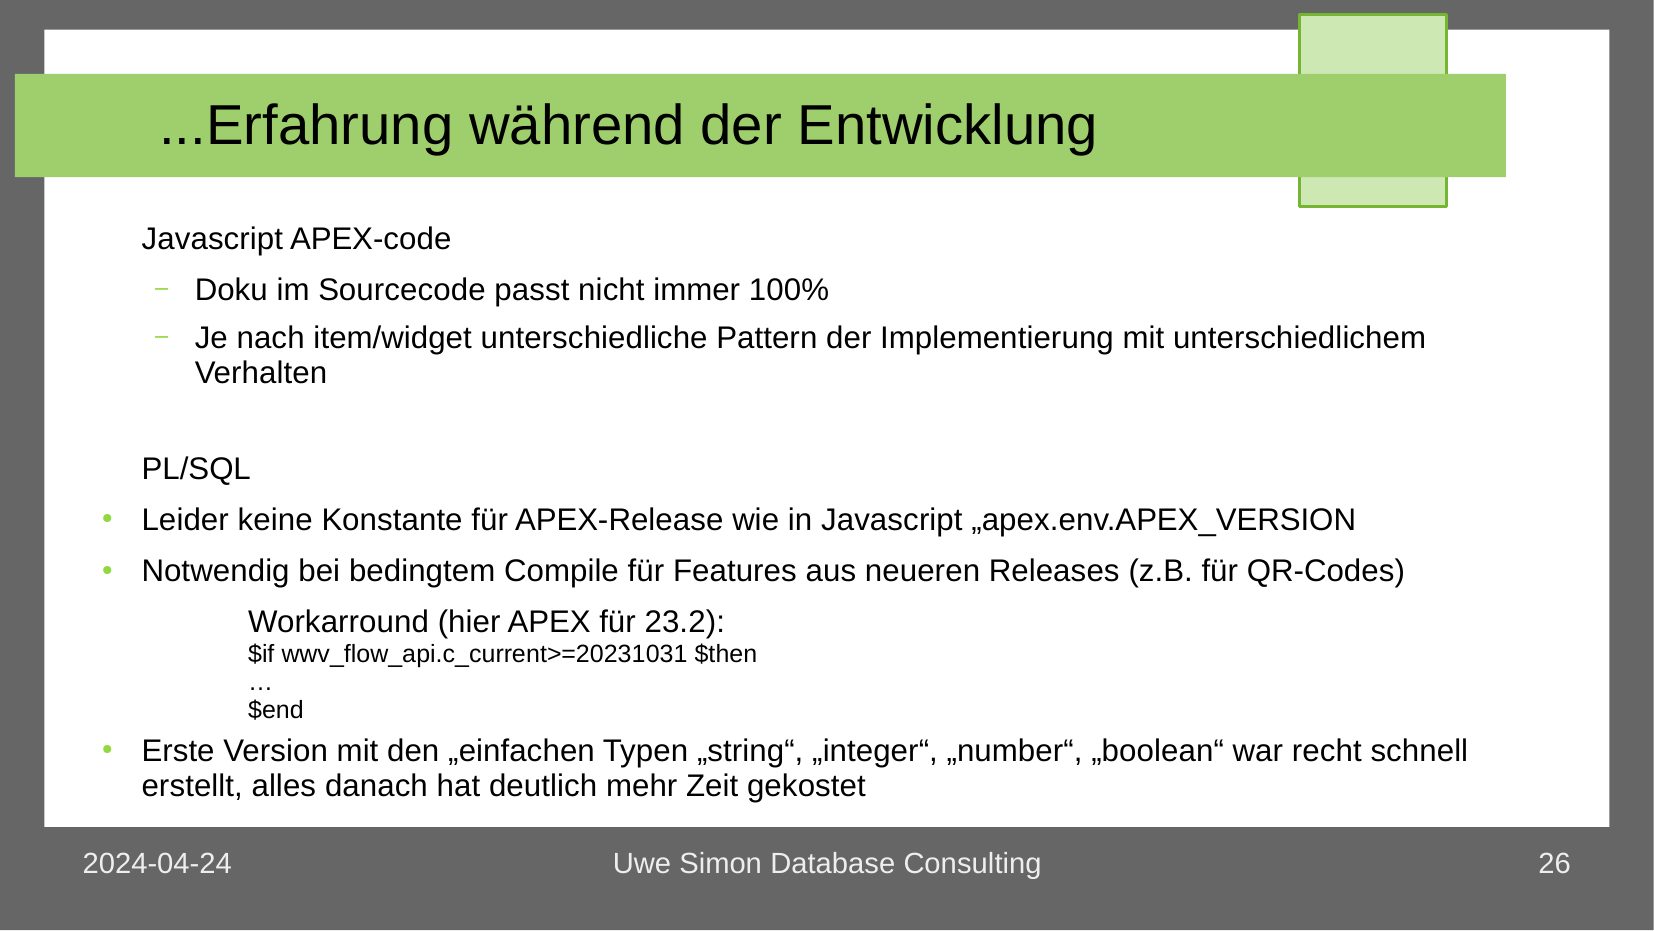

# ...Erfahrung während der Entwicklung
Javascript APEX-code
Doku im Sourcecode passt nicht immer 100%
Je nach item/widget unterschiedliche Pattern der Implementierung mit unterschiedlichem Verhalten
PL/SQL
Leider keine Konstante für APEX-Release wie in Javascript „apex.env.APEX_VERSION
Notwendig bei bedingtem Compile für Features aus neueren Releases (z.B. für QR-Codes)
Workarround (hier APEX für 23.2):
$if wwv_flow_api.c_current>=20231031 $then
…
$end
Erste Version mit den „einfachen Typen „string“, „integer“, „number“, „boolean“ war recht schnell erstellt, alles danach hat deutlich mehr Zeit gekostet
2024-04-24
Uwe Simon Database Consulting
26